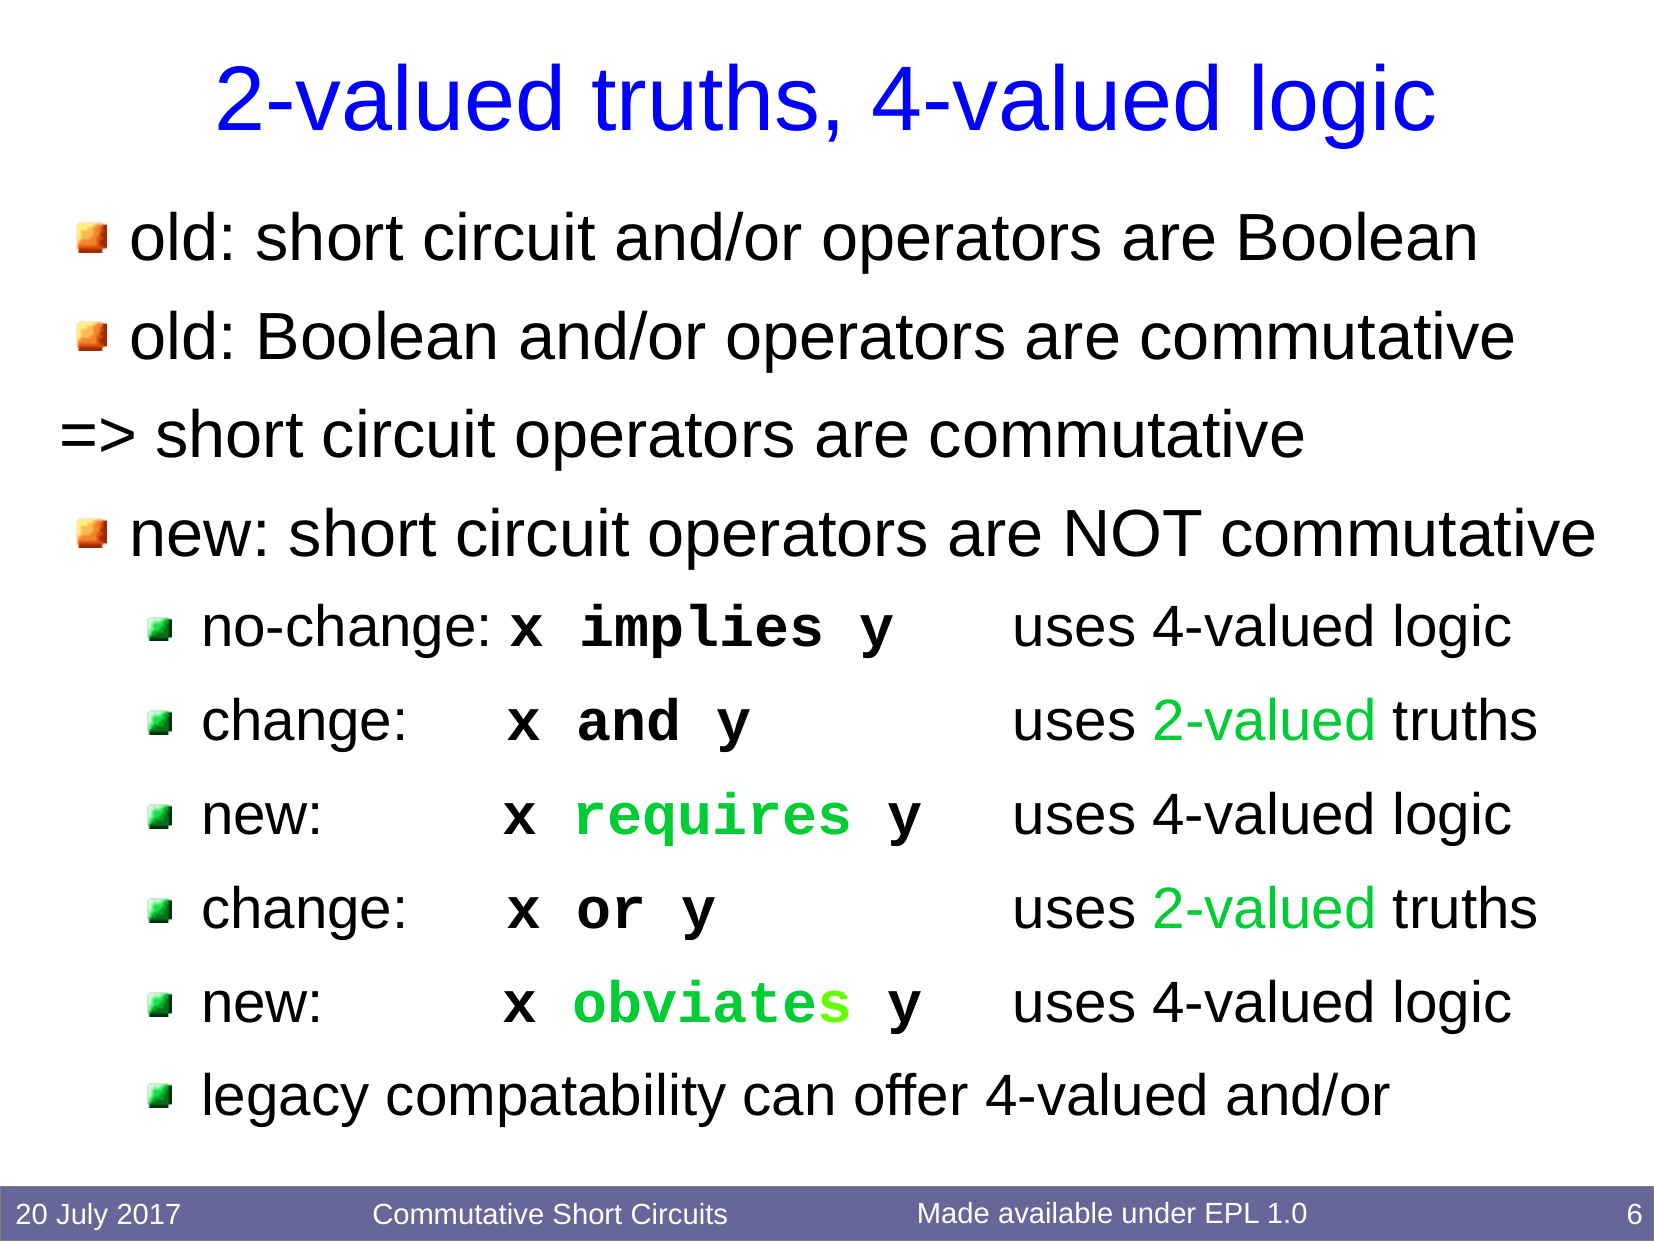

# 2-valued truths, 4-valued logic
old: short circuit and/or operators are Boolean
old: Boolean and/or operators are commutative
=> short circuit operators are commutative
new: short circuit operators are NOT commutative
no-change: x implies y 	uses 4-valued logic
change: x and y 	uses 2-valued truths
new: x requires y 	uses 4-valued logic
change: x or y 	uses 2-valued truths
new: x obviates y 	uses 4-valued logic
legacy compatability can offer 4-valued and/or
20 July 2017
Commutative Short Circuits
6